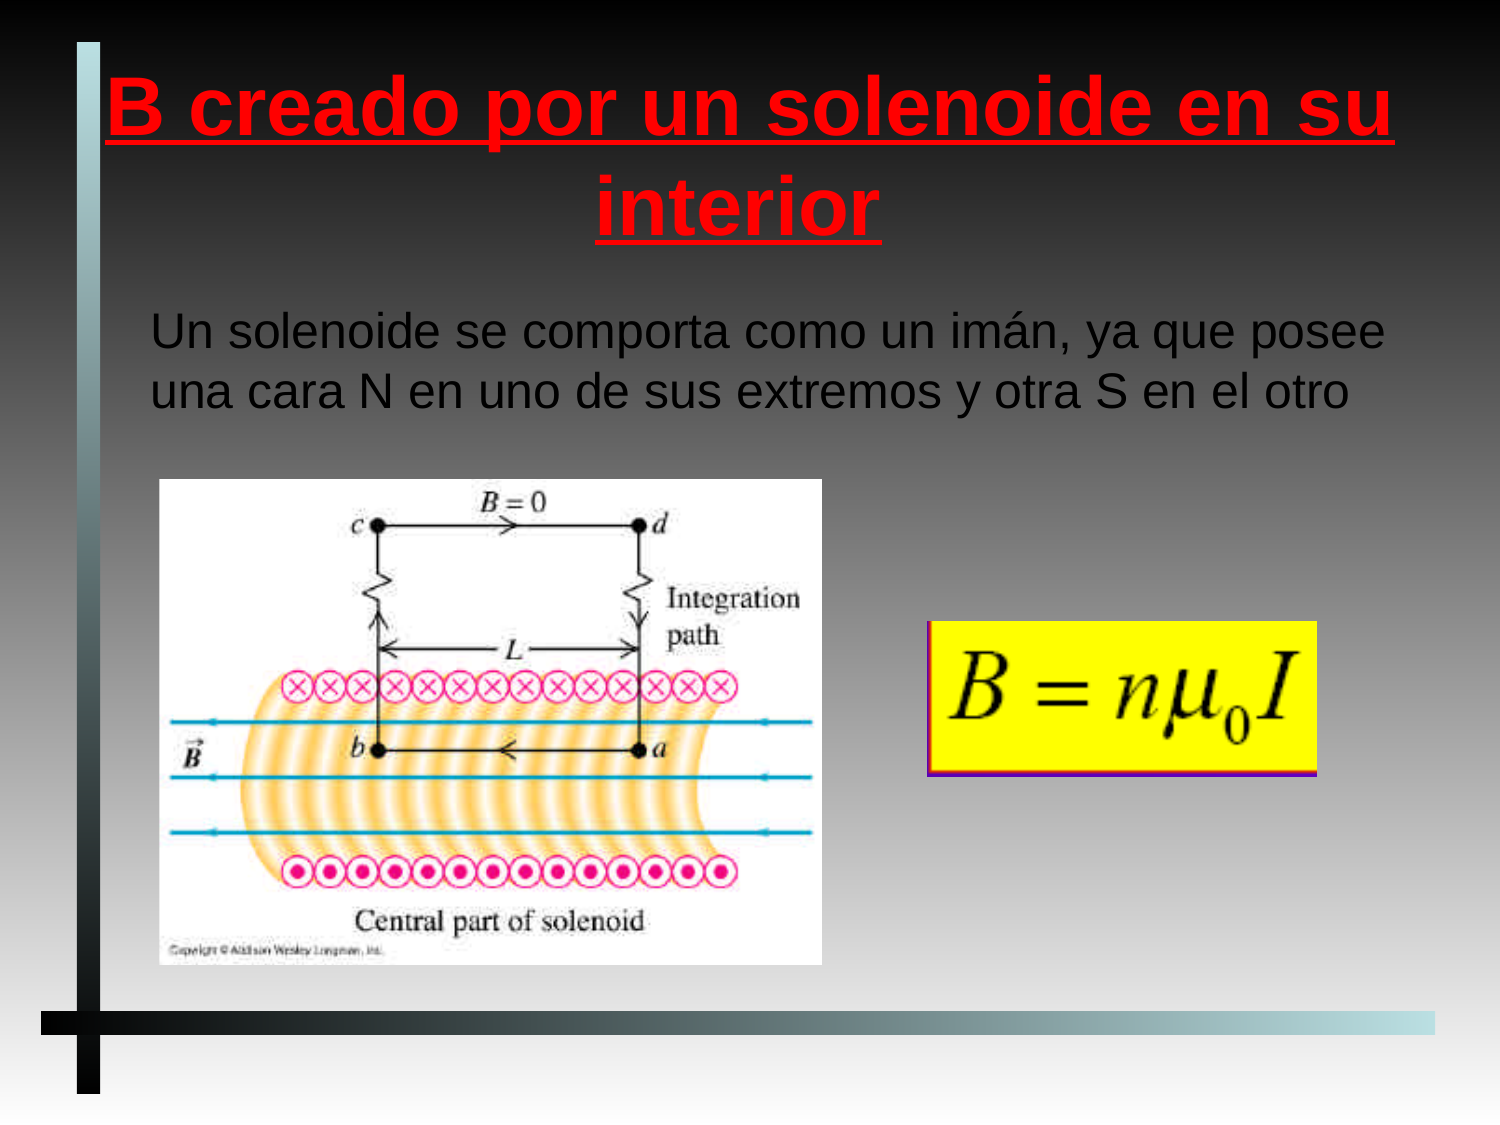

# B creado por un solenoide en su interior
Un solenoide se comporta como un imán, ya que posee una cara N en uno de sus extremos y otra S en el otro